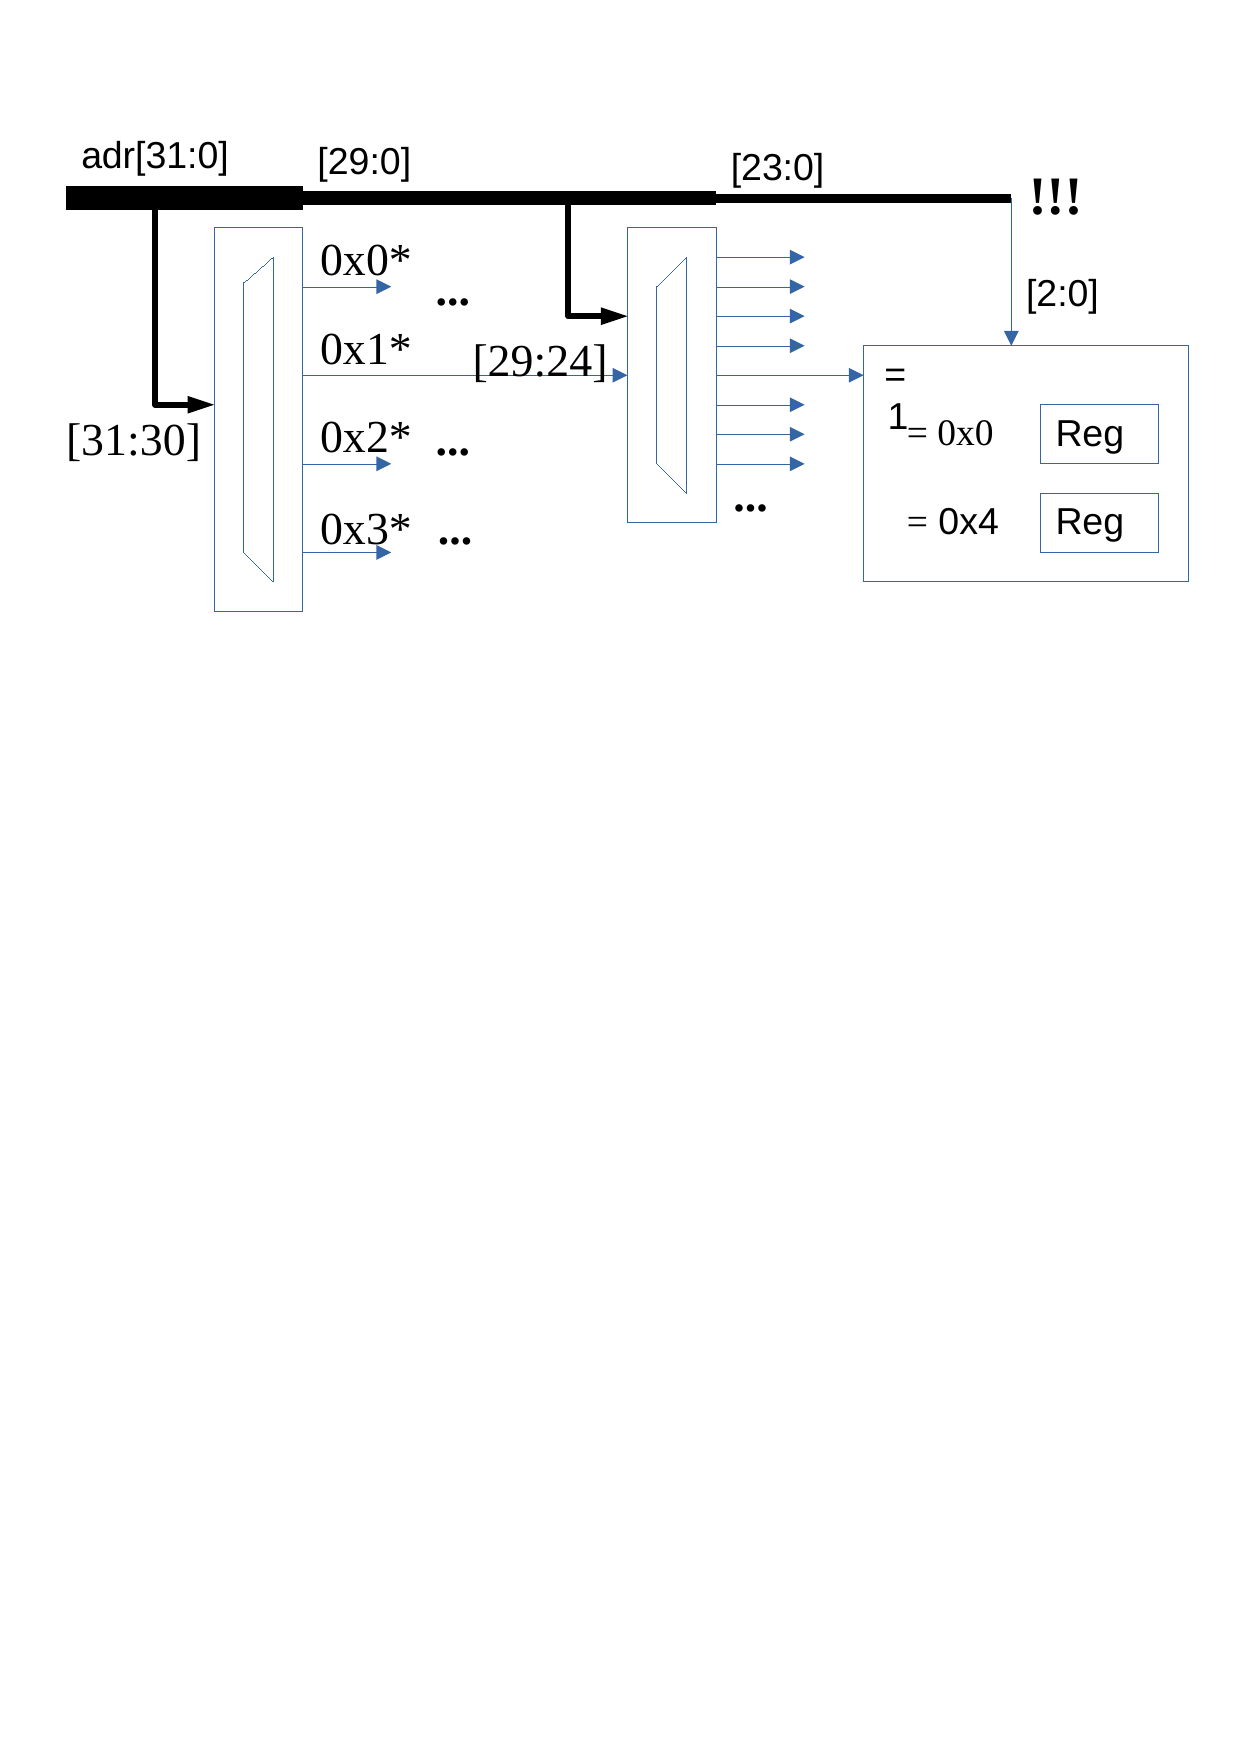

adr[31:0]
[29:0]
[23:0]
!!!
0x0*
...
[2:0]
0x1*
[29:24]
=1
0x2*
 = 0x0
Reg
[31:30]
...
...
 = 0x4
Reg
0x3*
...